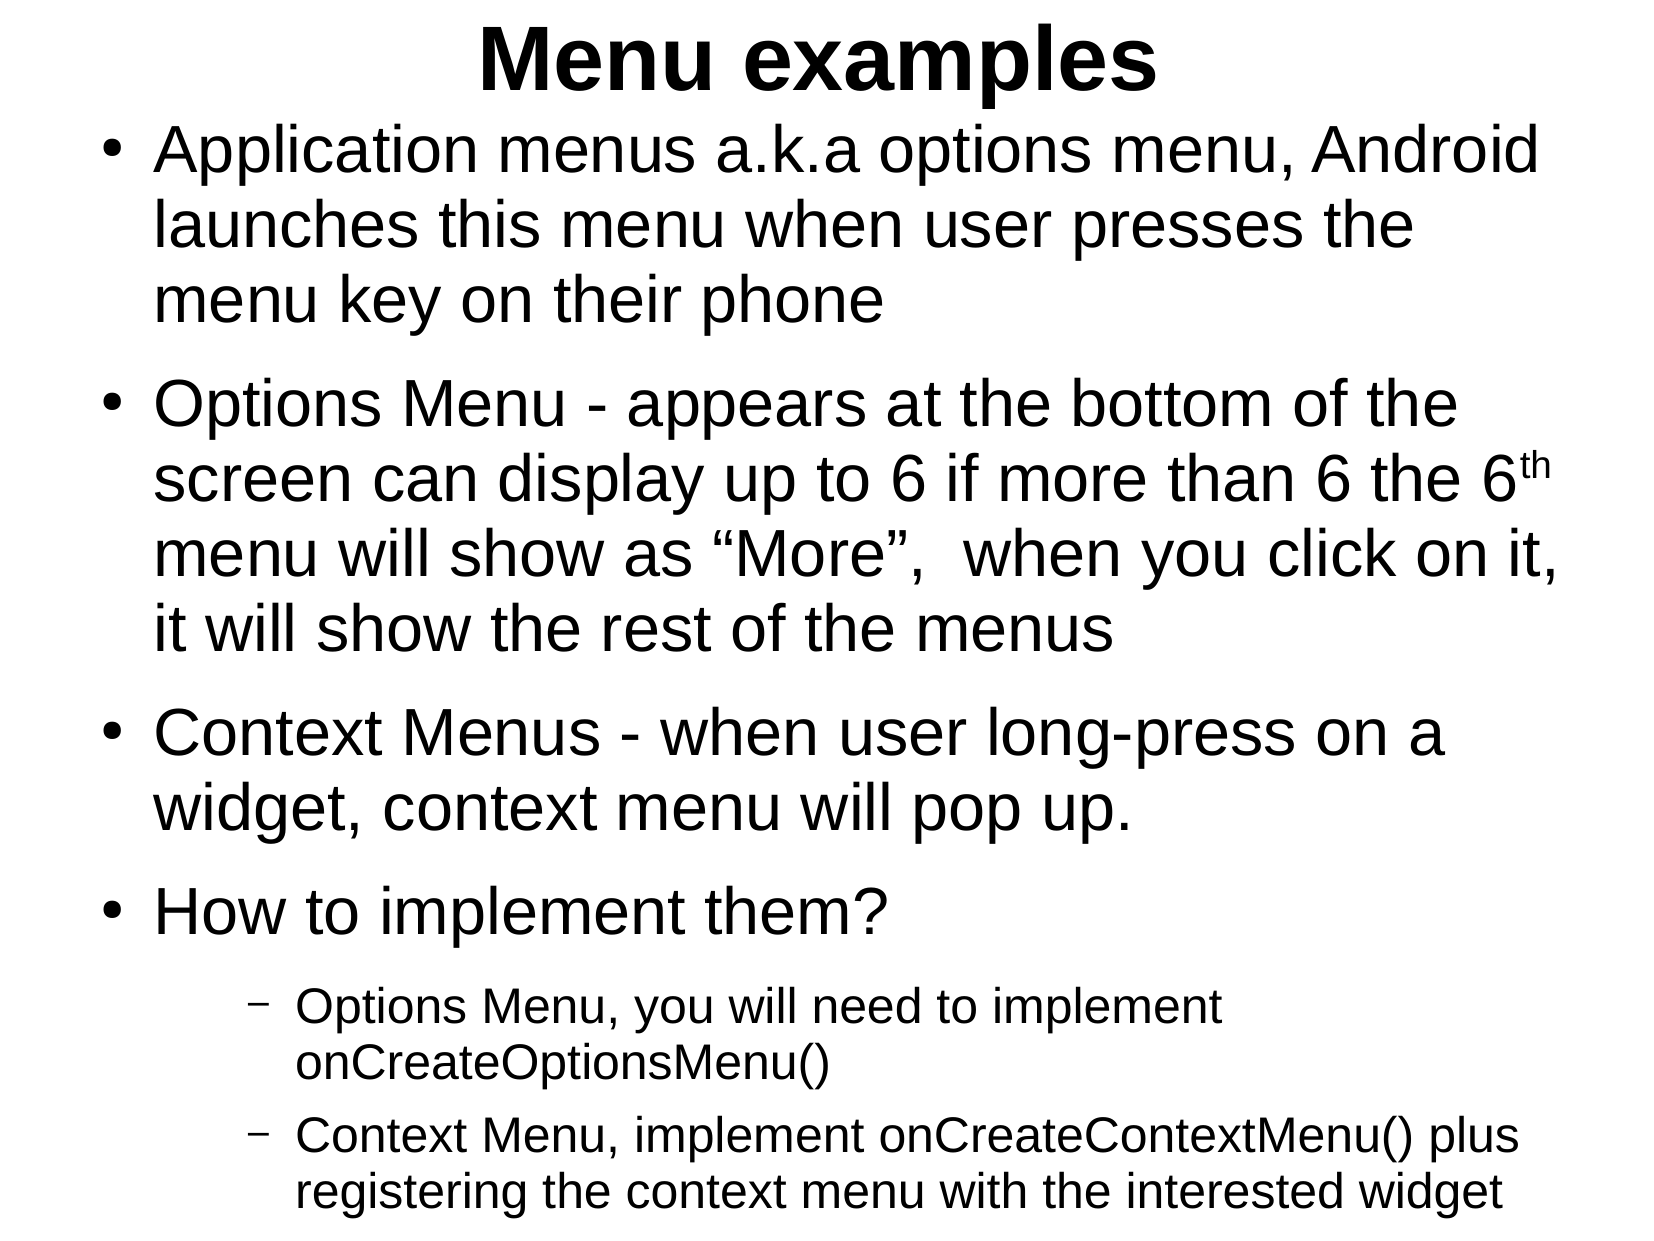

# Menu examples
Application menus a.k.a options menu, Android launches this menu when user presses the menu key on their phone
Options Menu - appears at the bottom of the screen can display up to 6 if more than 6 the 6th menu will show as “More”, when you click on it, it will show the rest of the menus
Context Menus - when user long-press on a widget, context menu will pop up.
How to implement them?
Options Menu, you will need to implement onCreateOptionsMenu()
Context Menu, implement onCreateContextMenu() plus
registering the context menu with the interested widget